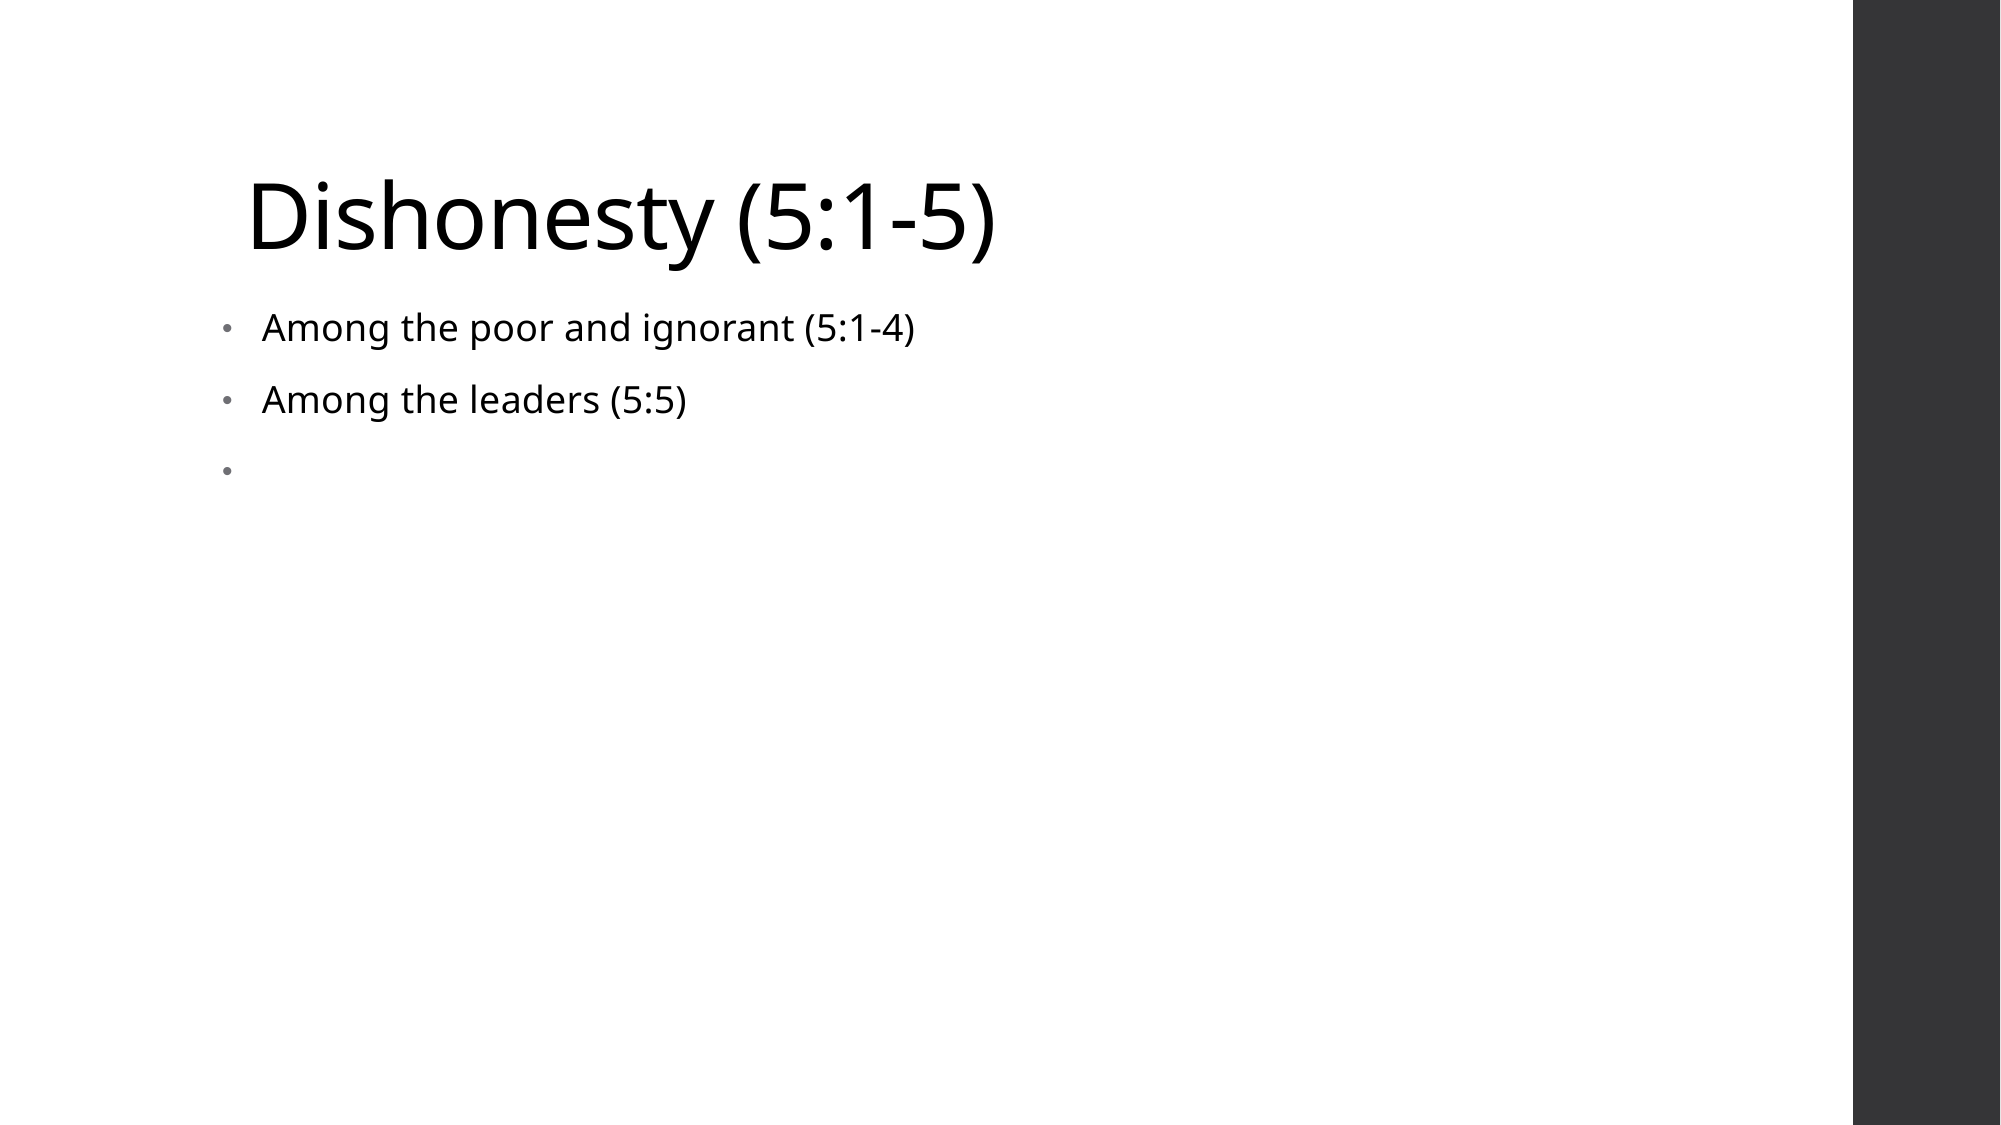

# Dishonesty (5:1-5)
 Among the poor and ignorant (5:1-4)
 Among the leaders (5:5)